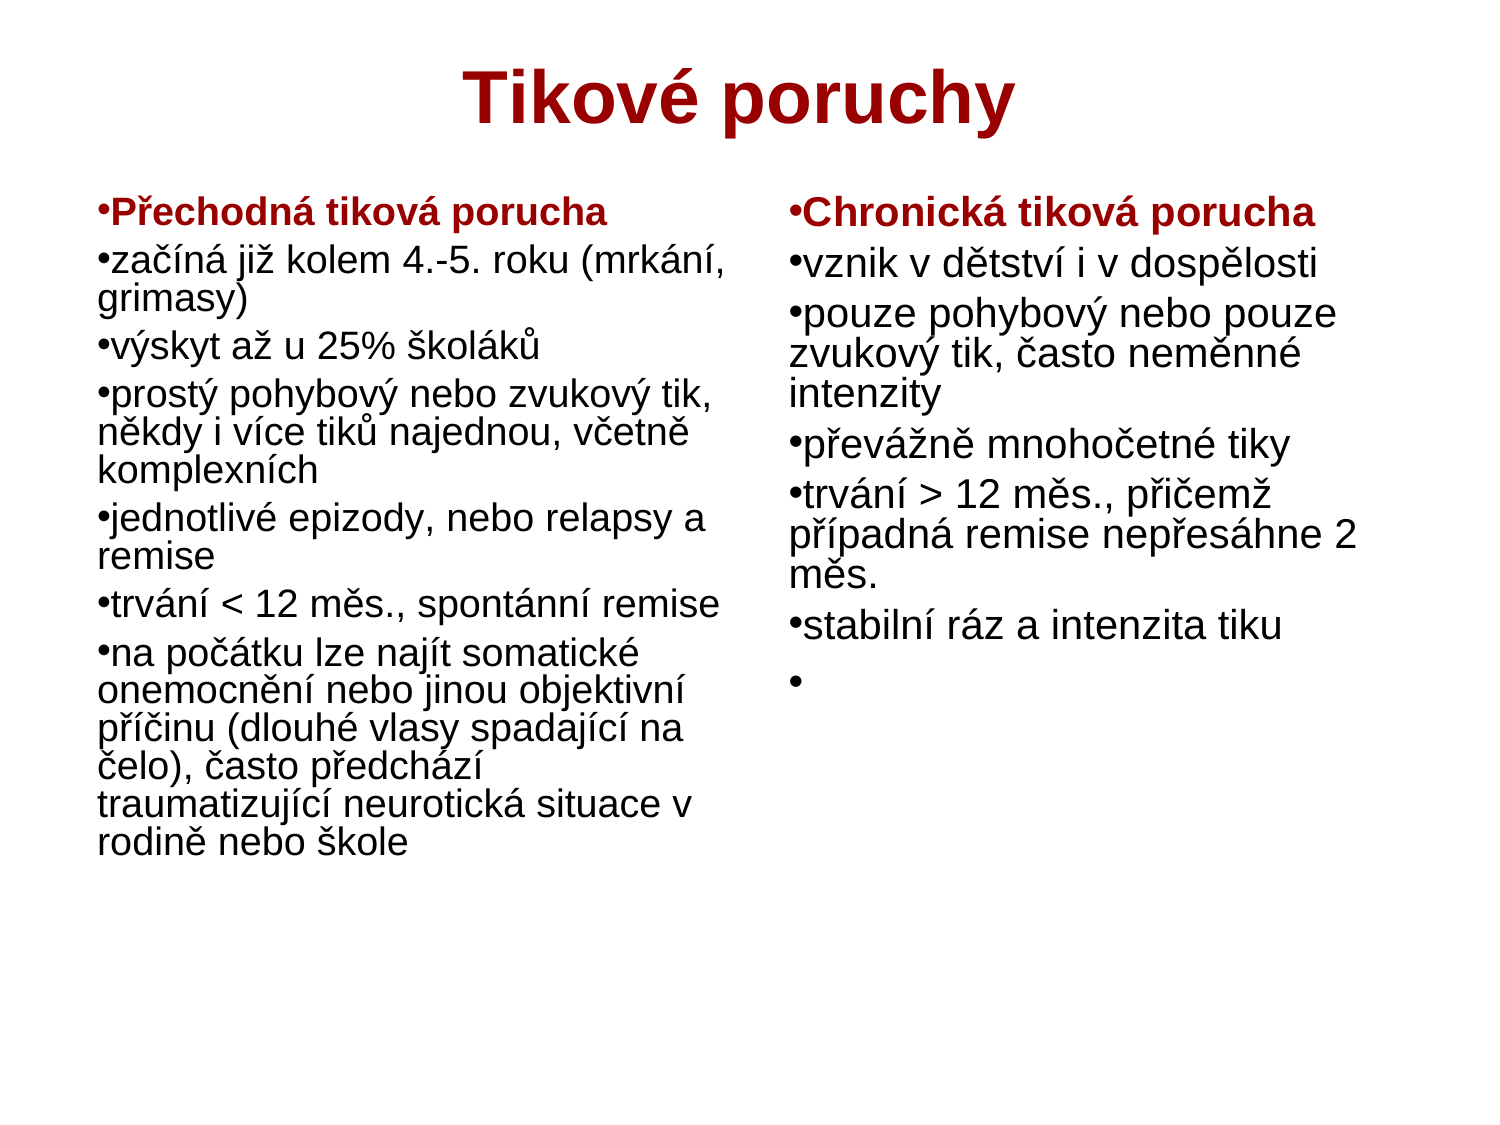

# Tikové poruchy
Chronická tiková porucha
vznik v dětství i v dospělosti
pouze pohybový nebo pouze zvukový tik, často neměnné intenzity
převážně mnohočetné tiky
trvání > 12 měs., přičemž případná remise nepřesáhne 2 měs.
stabilní ráz a intenzita tiku
Přechodná tiková porucha
začíná již kolem 4.-5. roku (mrkání, grimasy)
výskyt až u 25% školáků
prostý pohybový nebo zvukový tik, někdy i více tiků najednou, včetně komplexních
jednotlivé epizody, nebo relapsy a remise
trvání < 12 měs., spontánní remise
na počátku lze najít somatické onemocnění nebo jinou objektivní příčinu (dlouhé vlasy spadající na čelo), často předchází traumatizující neurotická situace v rodině nebo škole